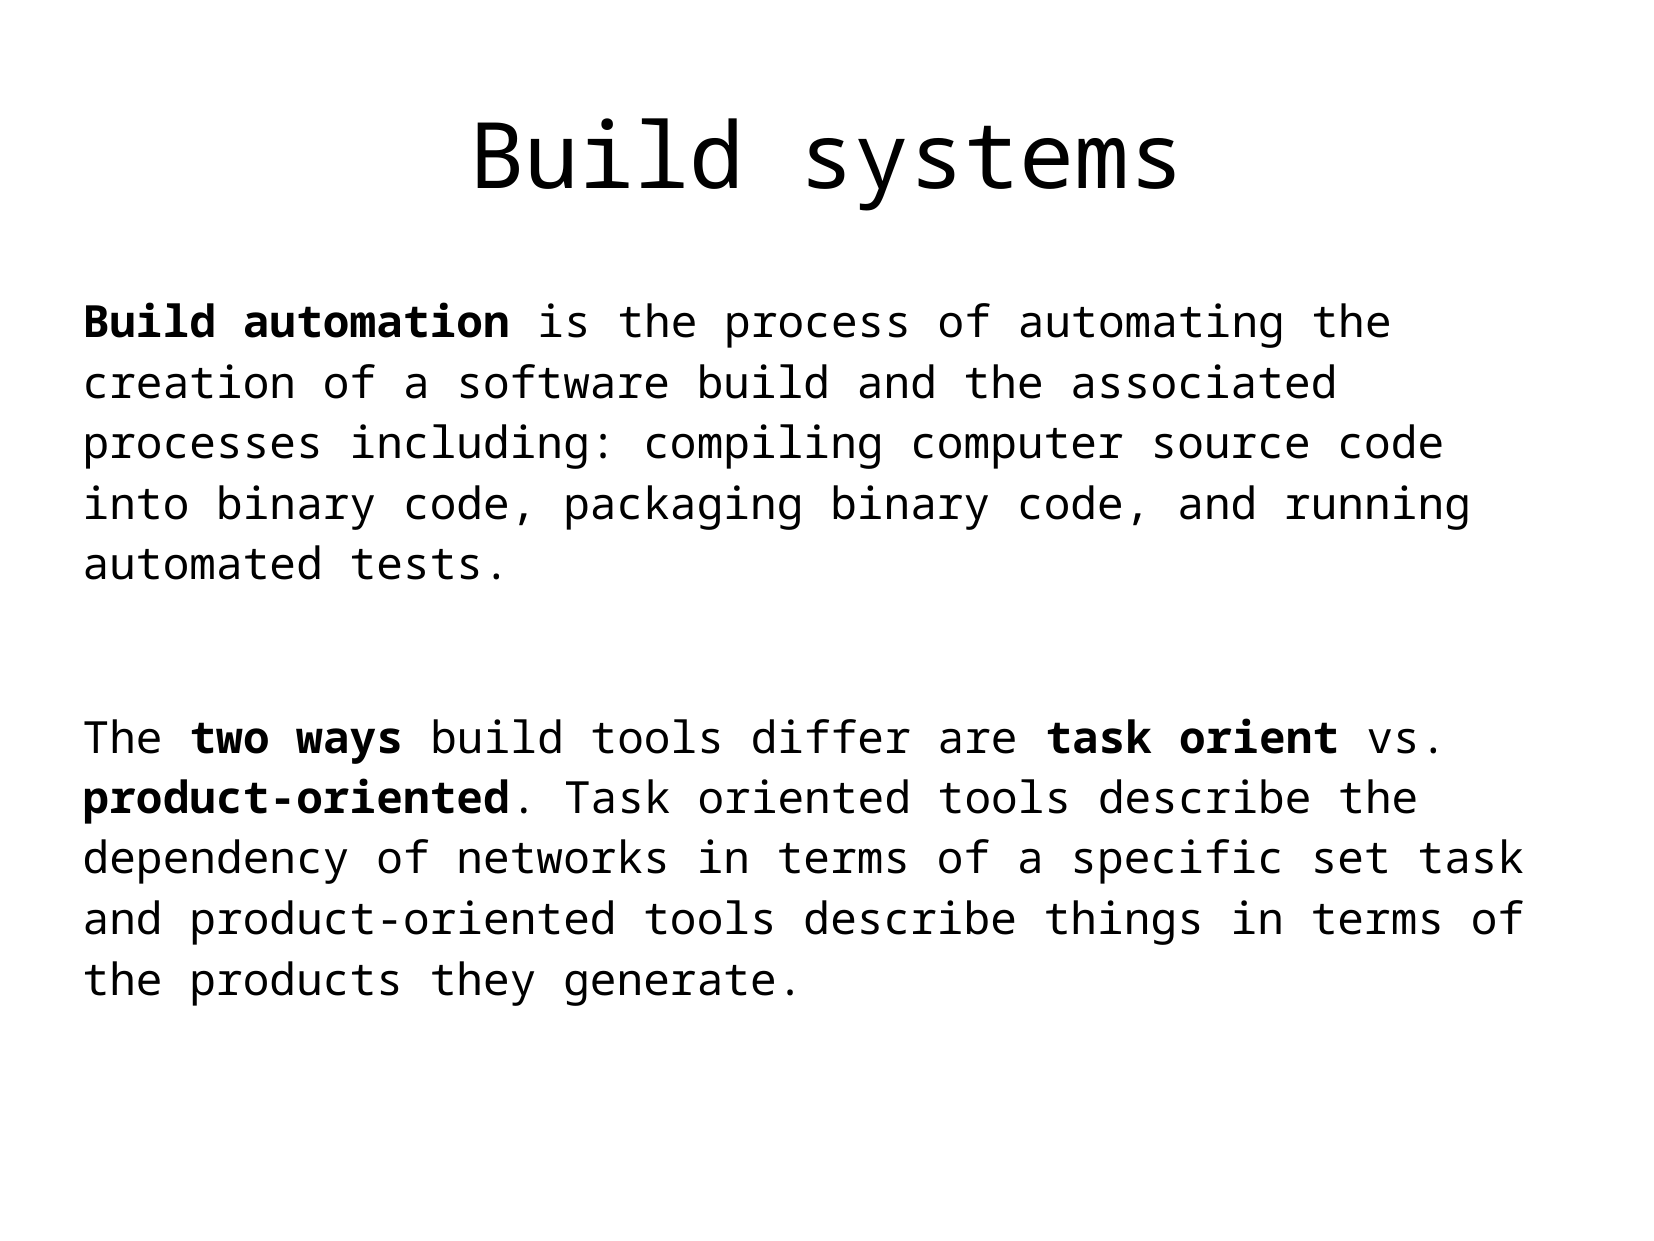

# Build systems
Build automation is the process of automating the creation of a software build and the associated processes including: compiling computer source code into binary code, packaging binary code, and running automated tests.
The two ways build tools differ are task orient vs. product-oriented. Task oriented tools describe the dependency of networks in terms of a specific set task and product-oriented tools describe things in terms of the products they generate.